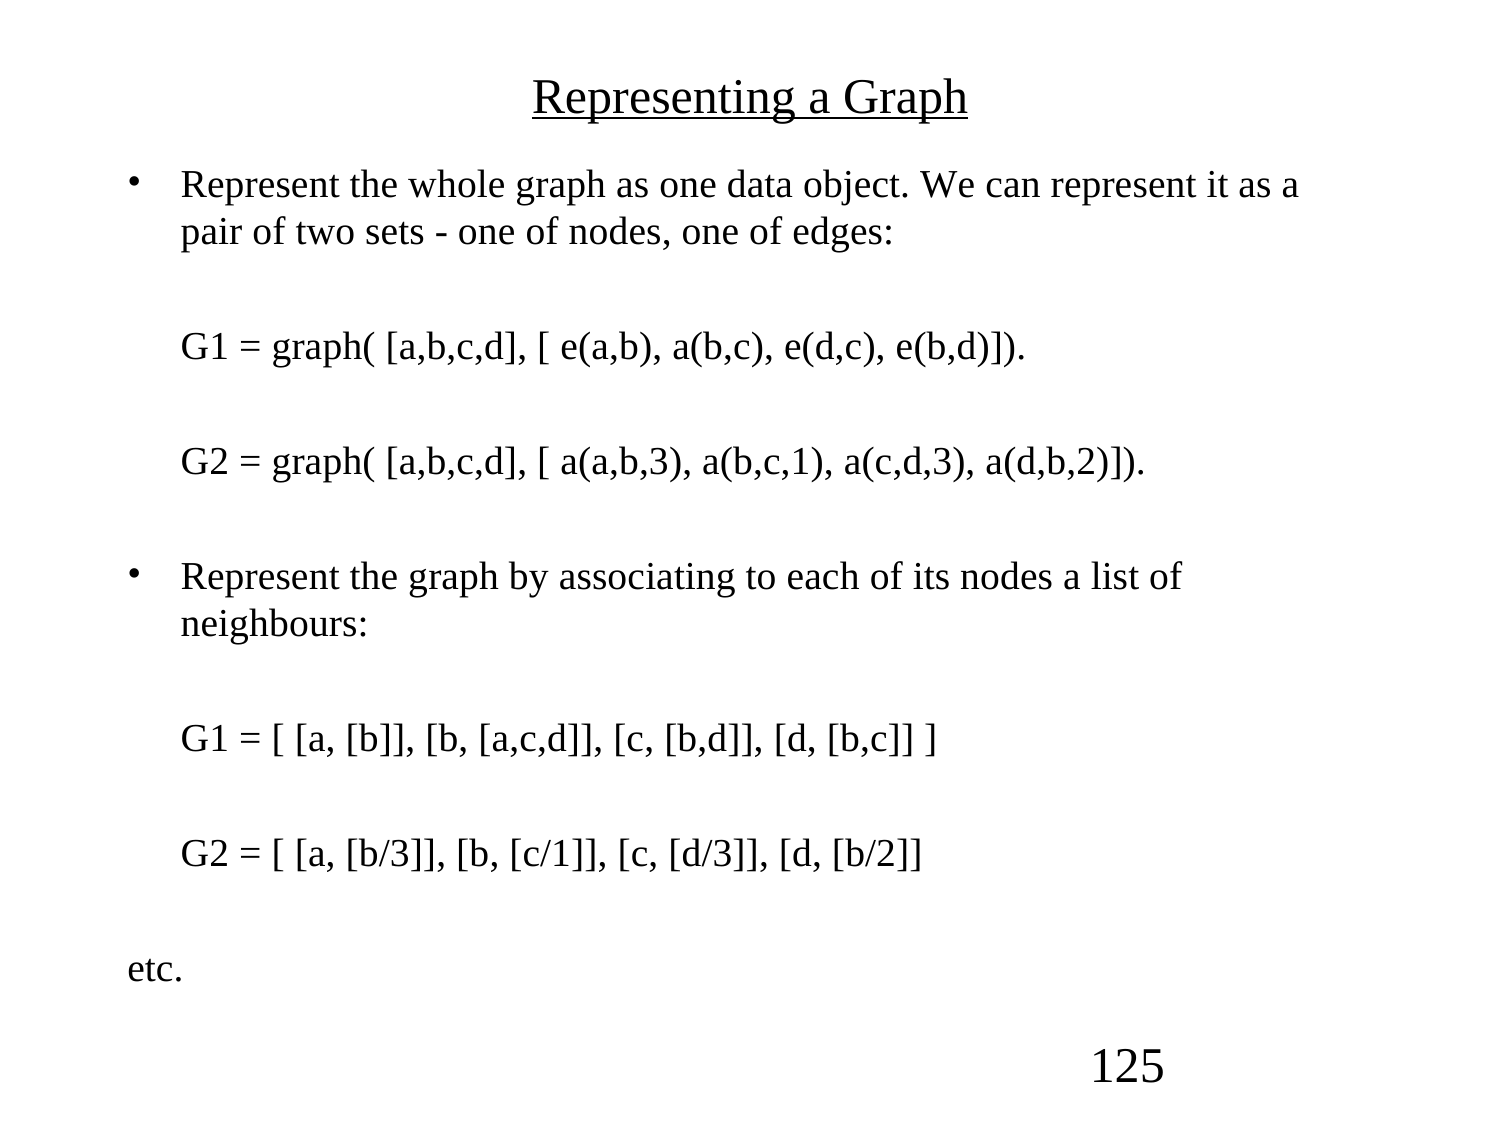

# Representing a Graph
Represent the whole graph as one data object. We can represent it as a pair of two sets - one of nodes, one of edges:
	G1 = graph( [a,b,c,d], [ e(a,b), a(b,c), e(d,c), e(b,d)]).
	G2 = graph( [a,b,c,d], [ a(a,b,3), a(b,c,1), a(c,d,3), a(d,b,2)]).
Represent the graph by associating to each of its nodes a list of neighbours:
	G1 = [ [a, [b]], [b, [a,c,d]], [c, [b,d]], [d, [b,c]] ]
	G2 = [ [a, [b/3]], [b, [c/1]], [c, [d/3]], [d, [b/2]]
etc.
125